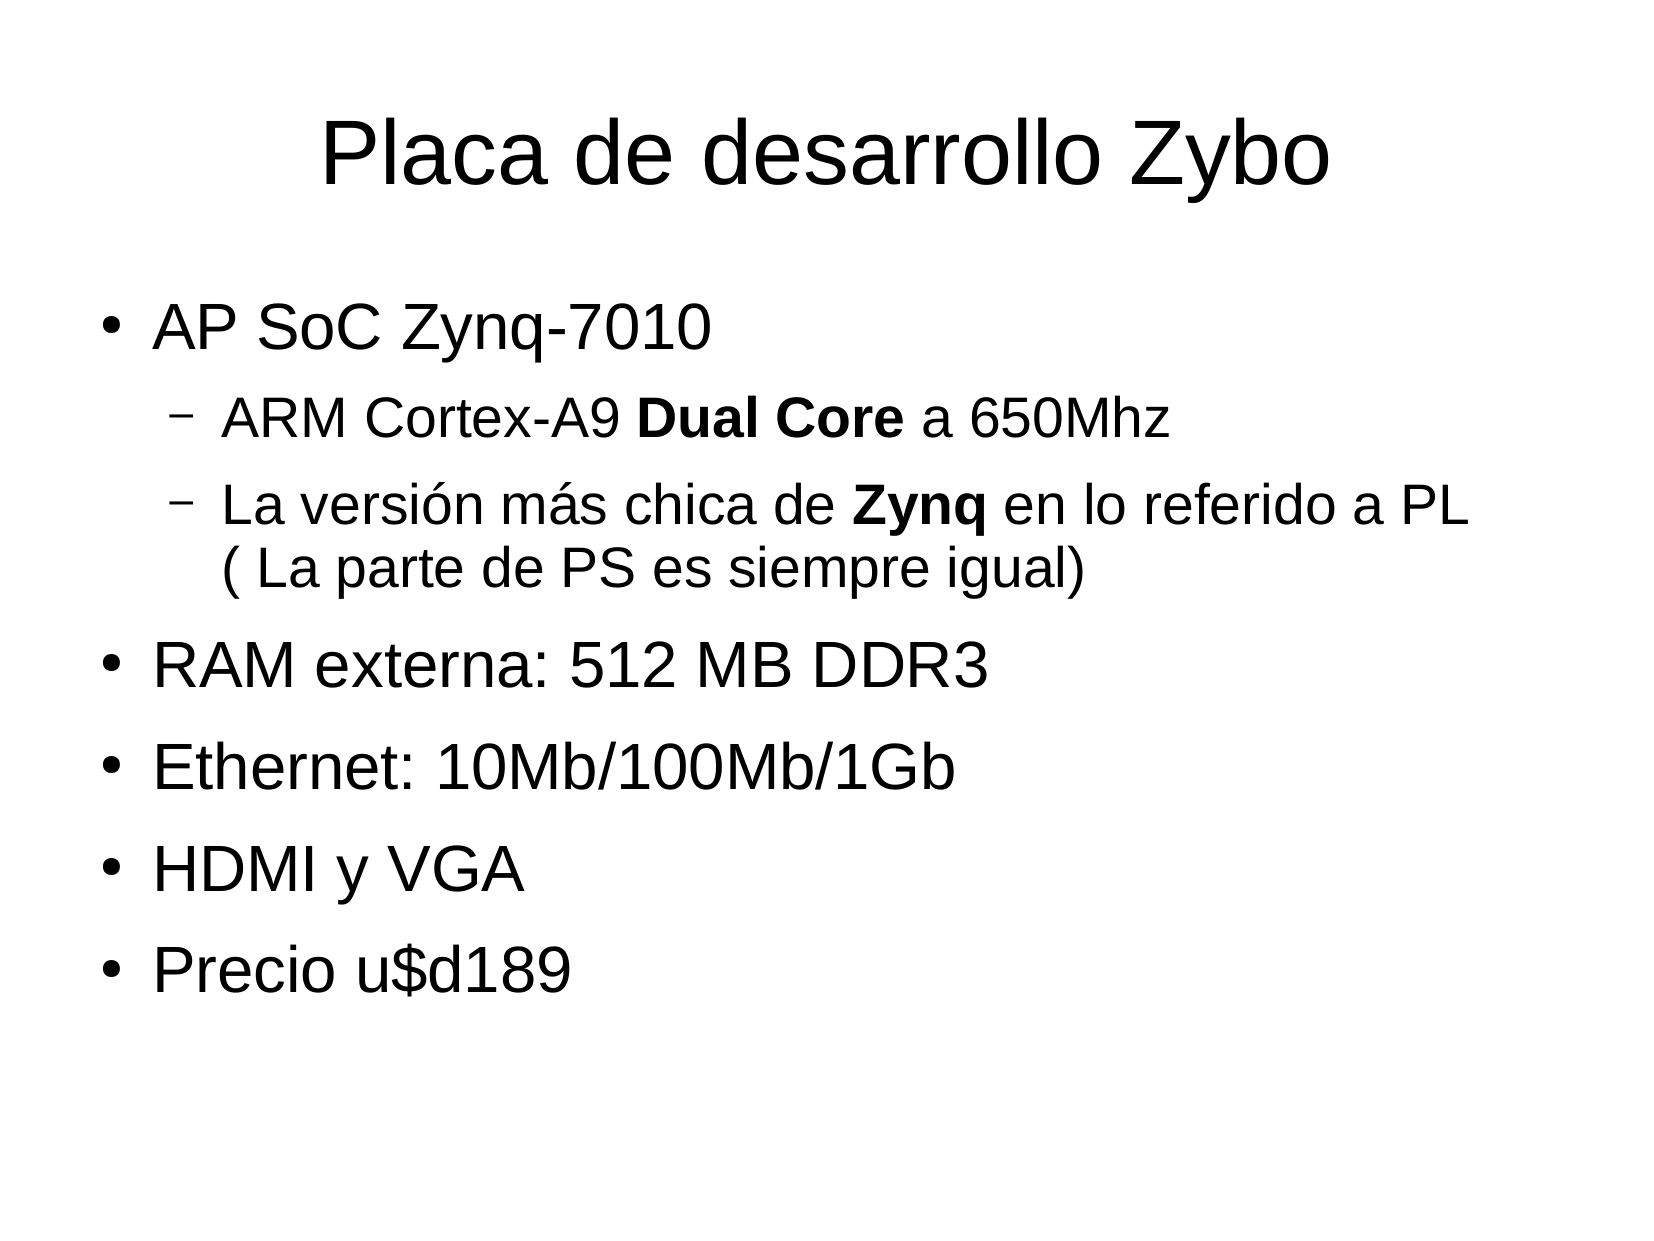

# Placa de desarrollo Zybo
AP SoC Zynq-7010
ARM Cortex-A9 Dual Core a 650Mhz
La versión más chica de Zynq en lo referido a PL ( La parte de PS es siempre igual)
RAM externa: 512 MB DDR3
Ethernet: 10Mb/100Mb/1Gb
HDMI y VGA
Precio u$d189